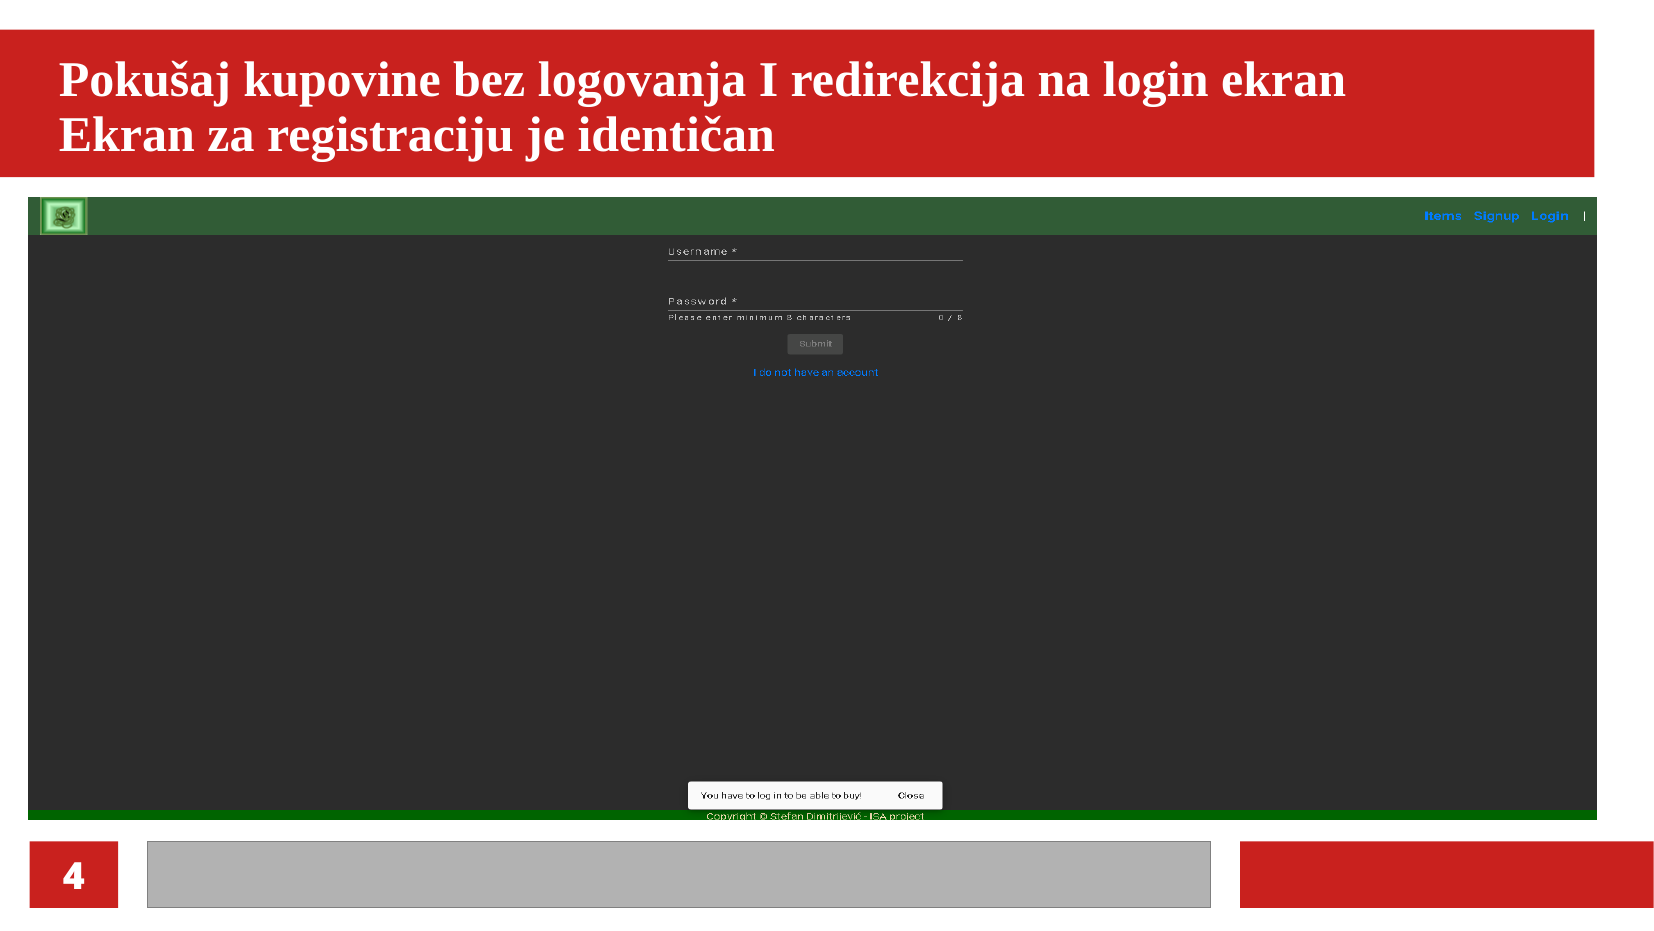

# Pokušaj kupovine bez logovanja I redirekcija na login ekran Ekran za registraciju je identičan
4